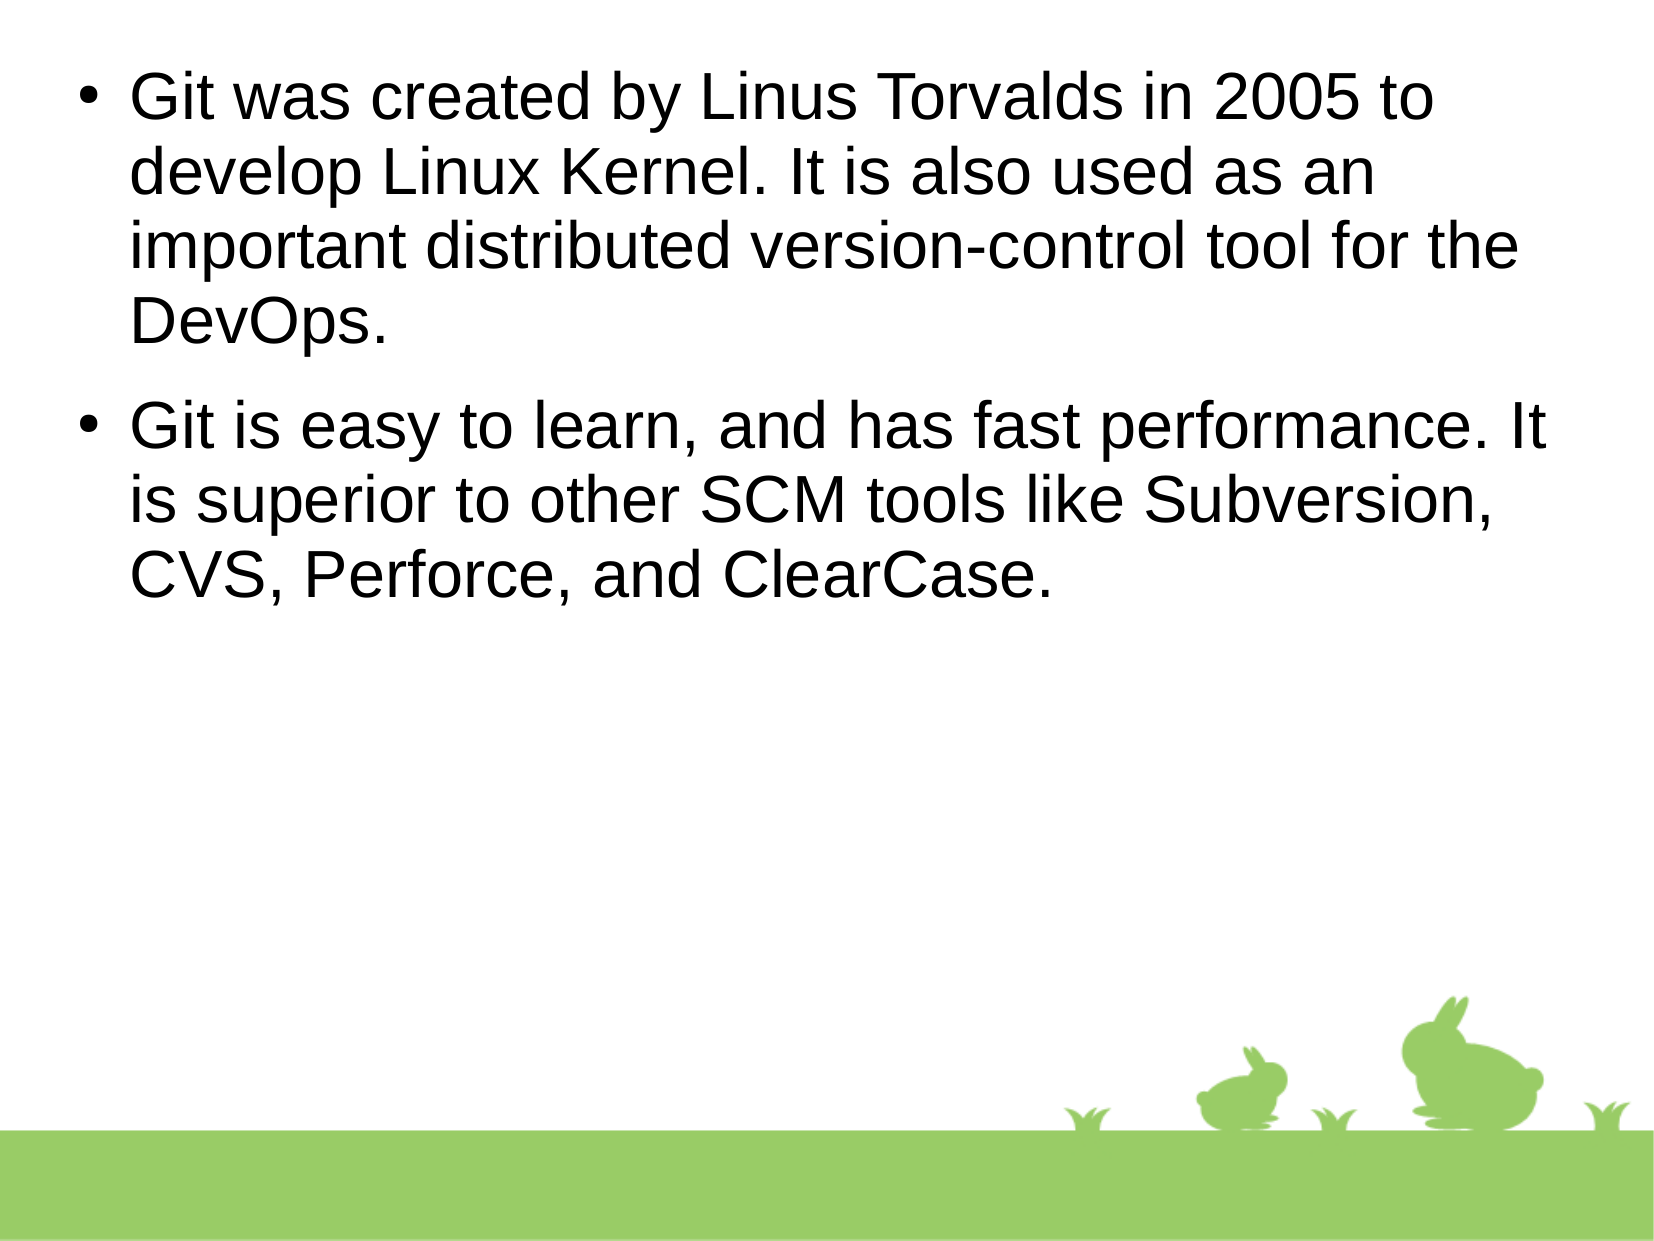

# Git was created by Linus Torvalds in 2005 to develop Linux Kernel. It is also used as an important distributed version-control tool for the DevOps.
Git is easy to learn, and has fast performance. It is superior to other SCM tools like Subversion, CVS, Perforce, and ClearCase.